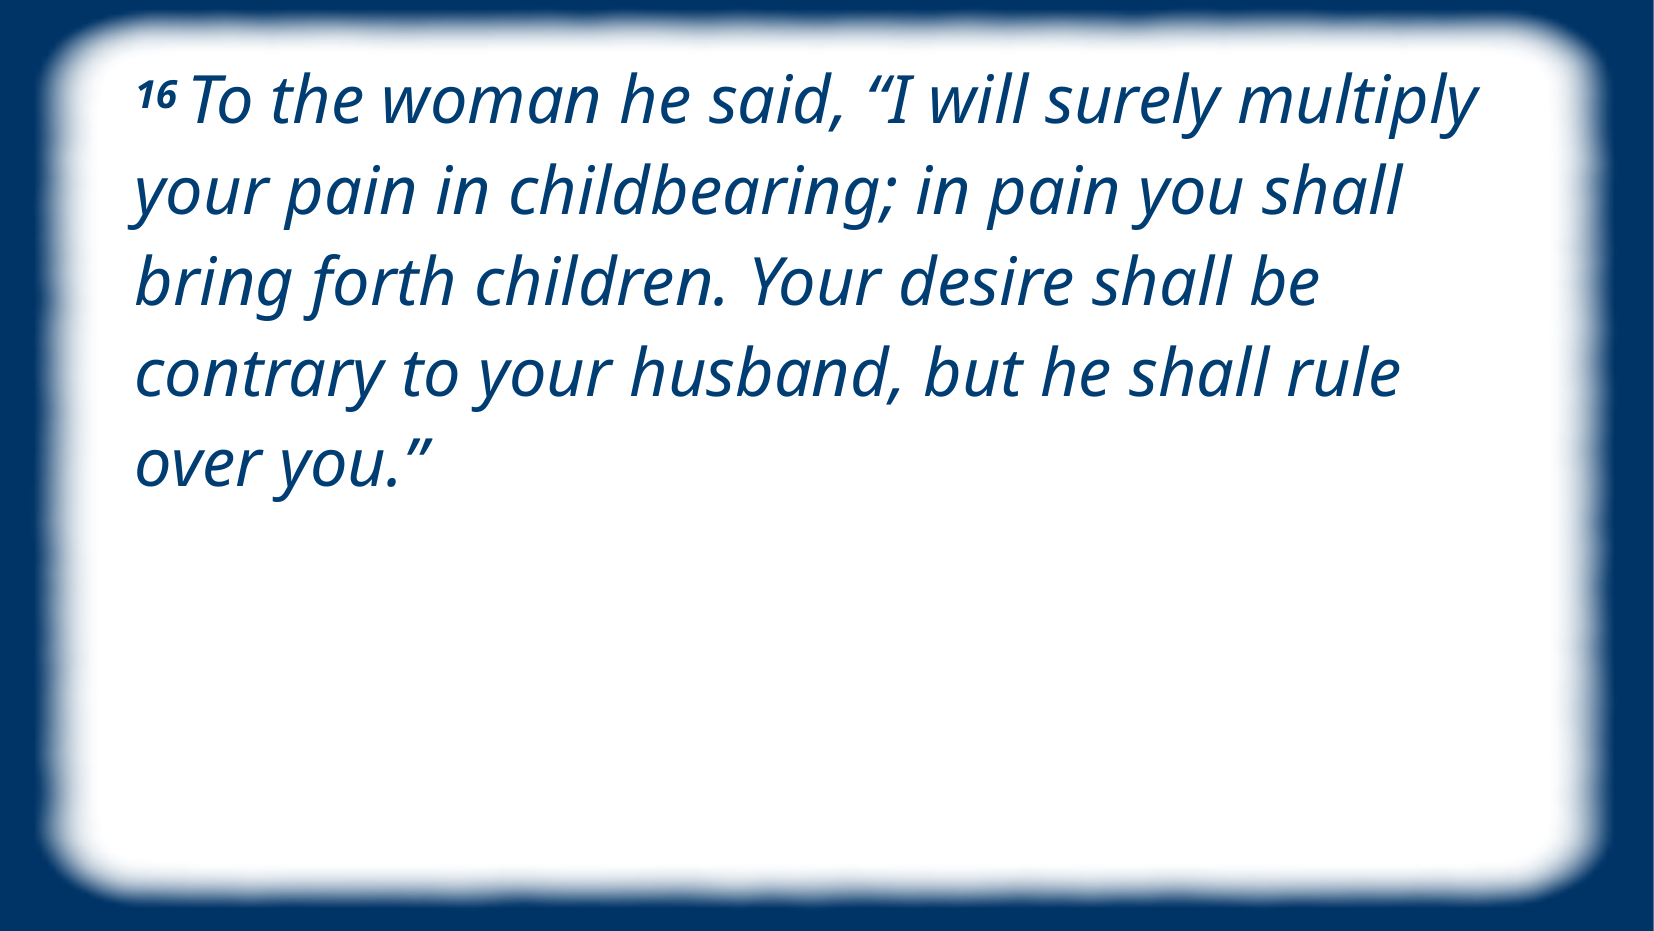

16 To the woman he said, “I will surely multiply
your pain in childbearing; in pain you shall bring forth children. Your desire shall be contrary to your husband, but he shall rule over you.”